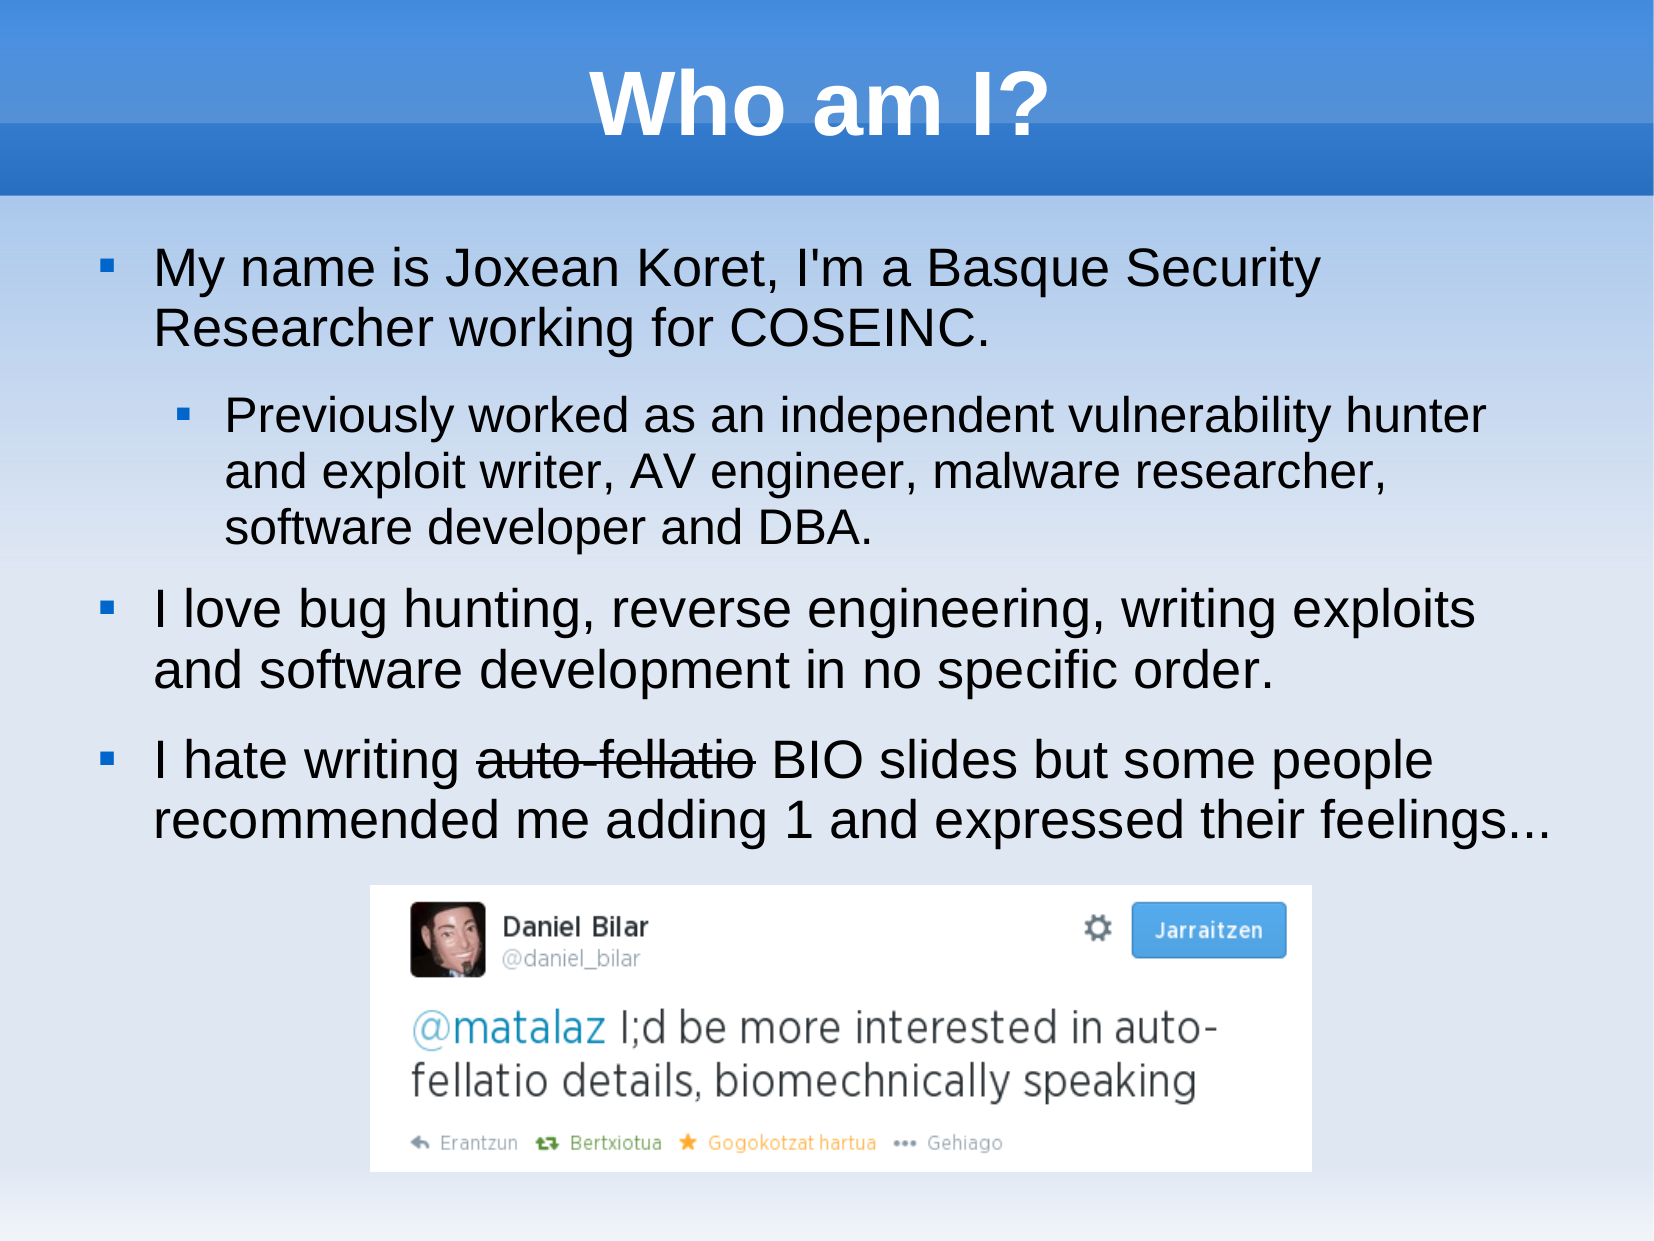

# Who am I?
My name is Joxean Koret, I'm a Basque Security Researcher working for COSEINC.
Previously worked as an independent vulnerability hunter and exploit writer, AV engineer, malware researcher, software developer and DBA.
I love bug hunting, reverse engineering, writing exploits and software development in no specific order.
I hate writing auto-fellatio BIO slides but some people recommended me adding 1 and expressed their feelings...